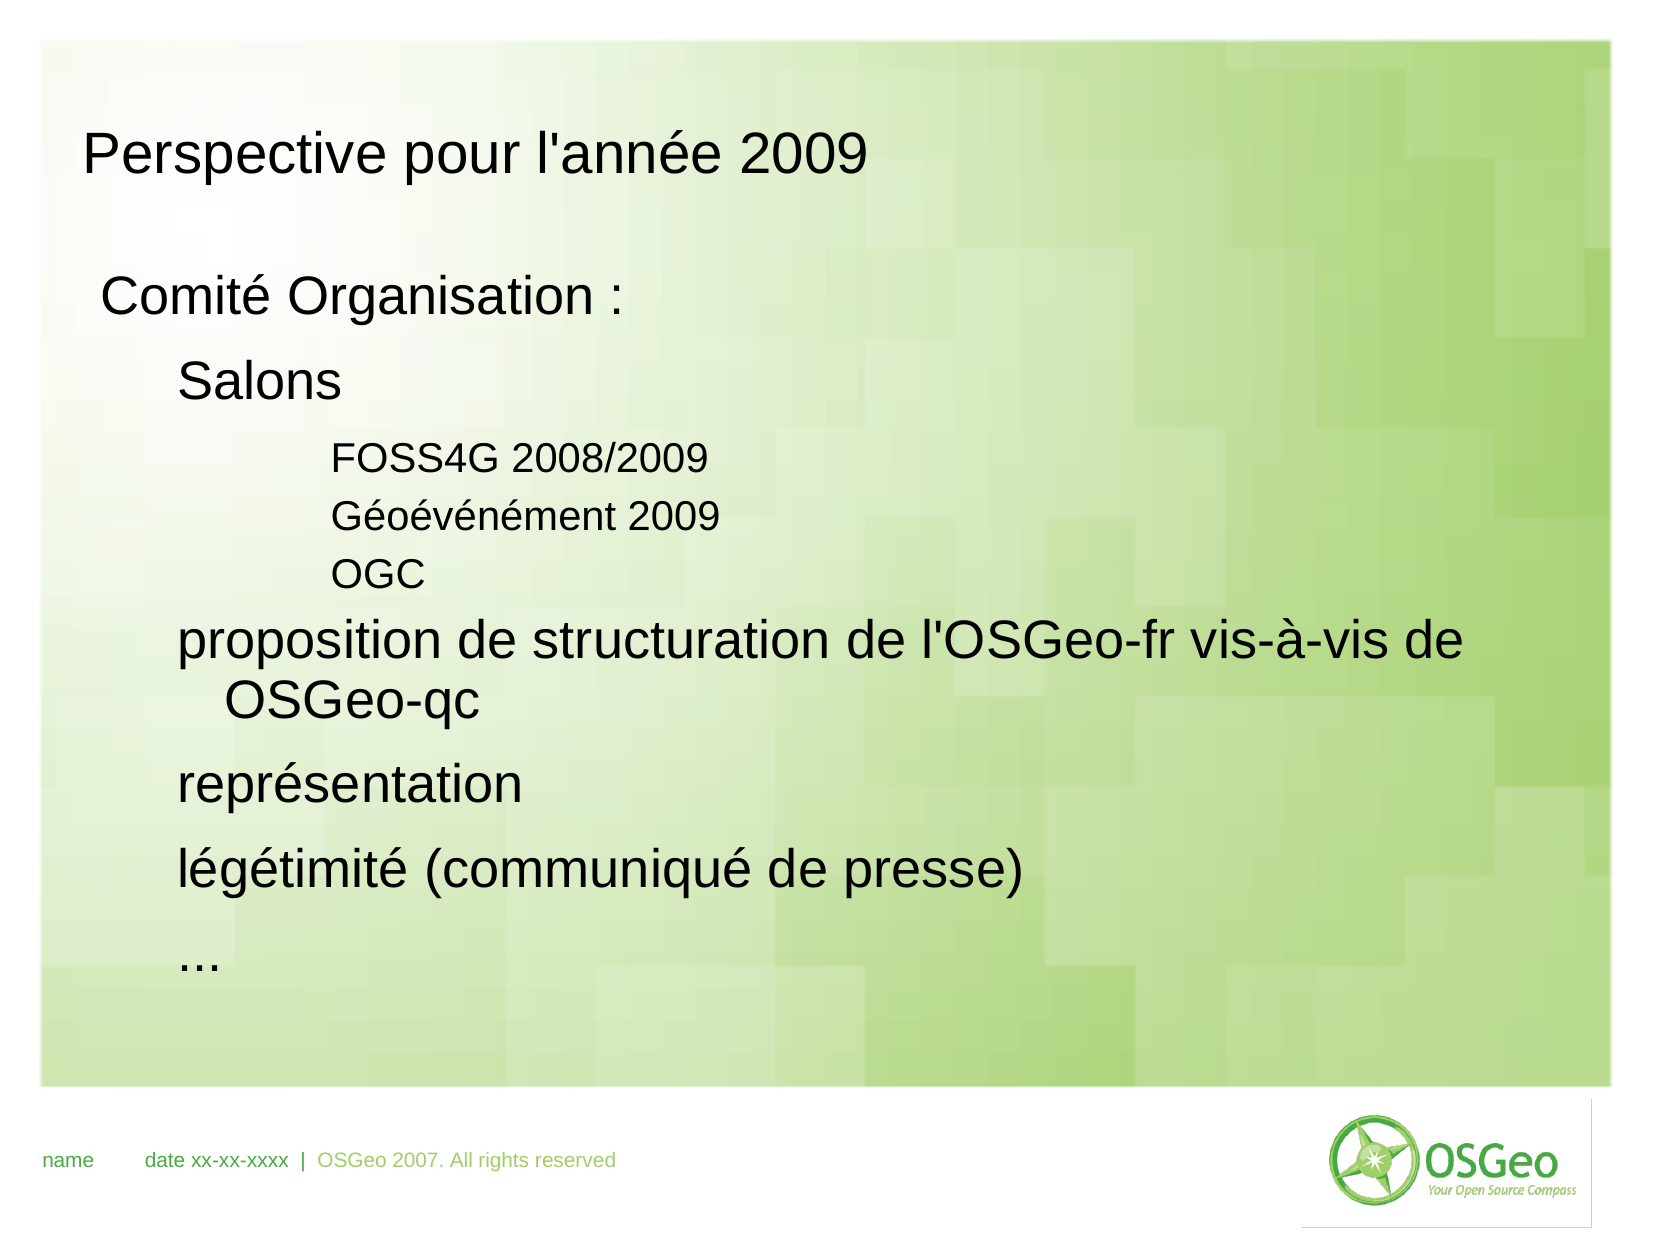

# Perspective pour l'année 2009
Comité Organisation :
Salons
FOSS4G 2008/2009
Géoévénément 2009
OGC
proposition de structuration de l'OSGeo-fr vis-à-vis de OSGeo-qc
représentation
légétimité (communiqué de presse)
...